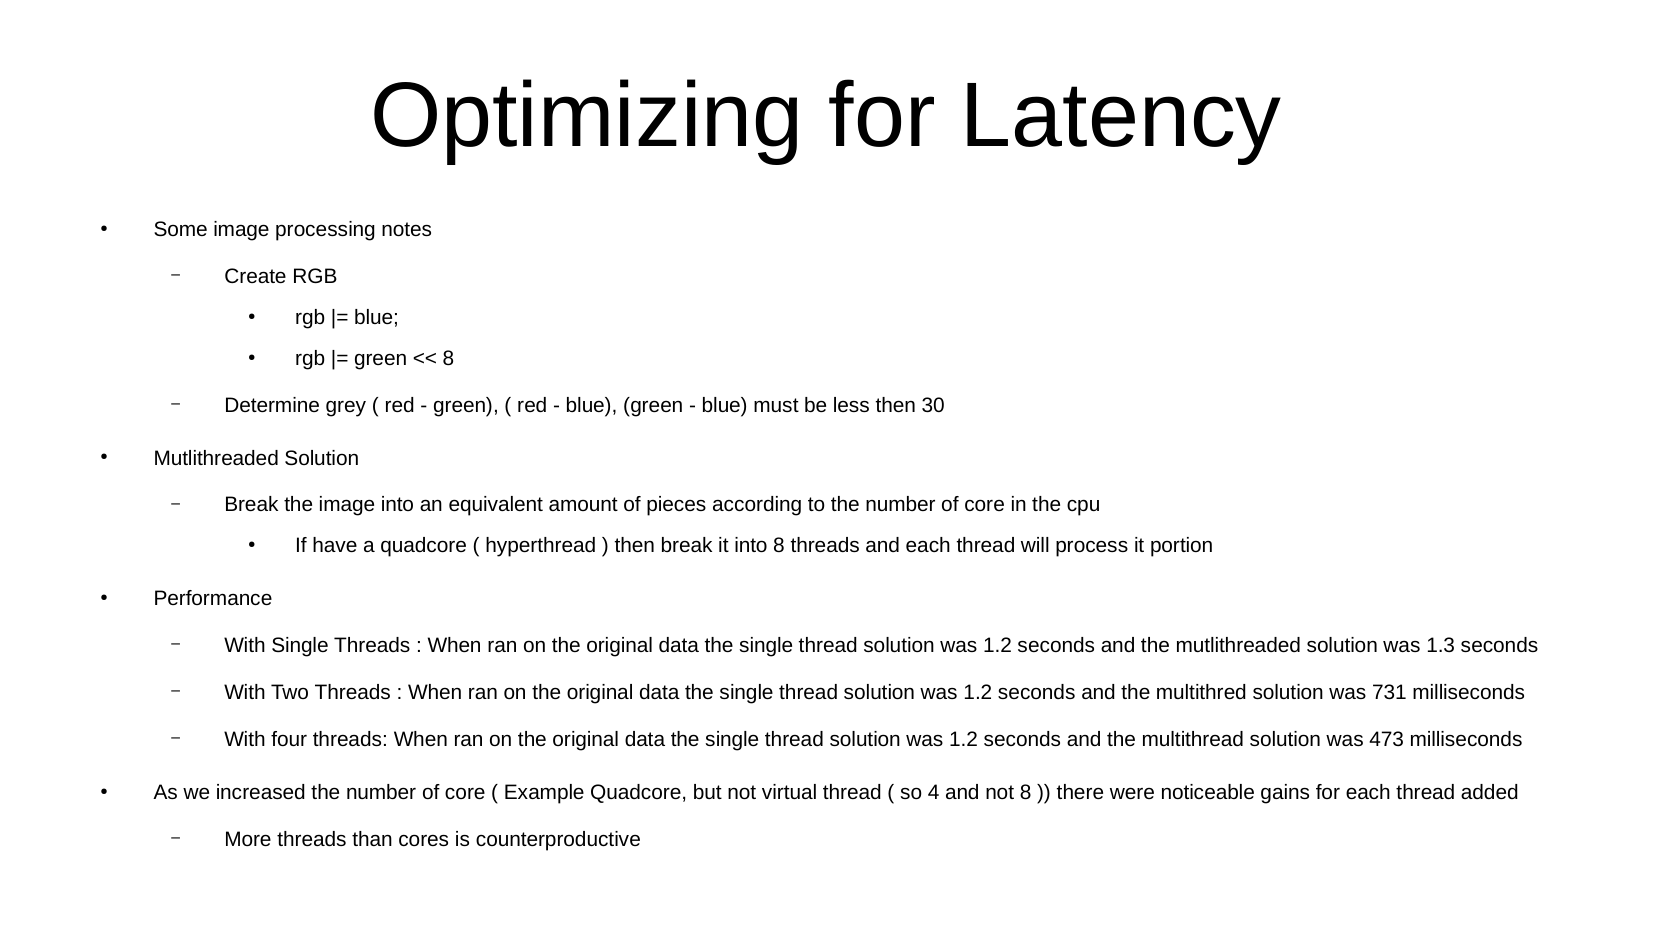

# Optimizing for Latency
Some image processing notes
Create RGB
rgb |= blue;
rgb |= green << 8
Determine grey ( red - green), ( red - blue), (green - blue) must be less then 30
Mutlithreaded Solution
Break the image into an equivalent amount of pieces according to the number of core in the cpu
If have a quadcore ( hyperthread ) then break it into 8 threads and each thread will process it portion
Performance
With Single Threads : When ran on the original data the single thread solution was 1.2 seconds and the mutlithreaded solution was 1.3 seconds
With Two Threads : When ran on the original data the single thread solution was 1.2 seconds and the multithred solution was 731 milliseconds
With four threads: When ran on the original data the single thread solution was 1.2 seconds and the multithread solution was 473 milliseconds
As we increased the number of core ( Example Quadcore, but not virtual thread ( so 4 and not 8 )) there were noticeable gains for each thread added
More threads than cores is counterproductive